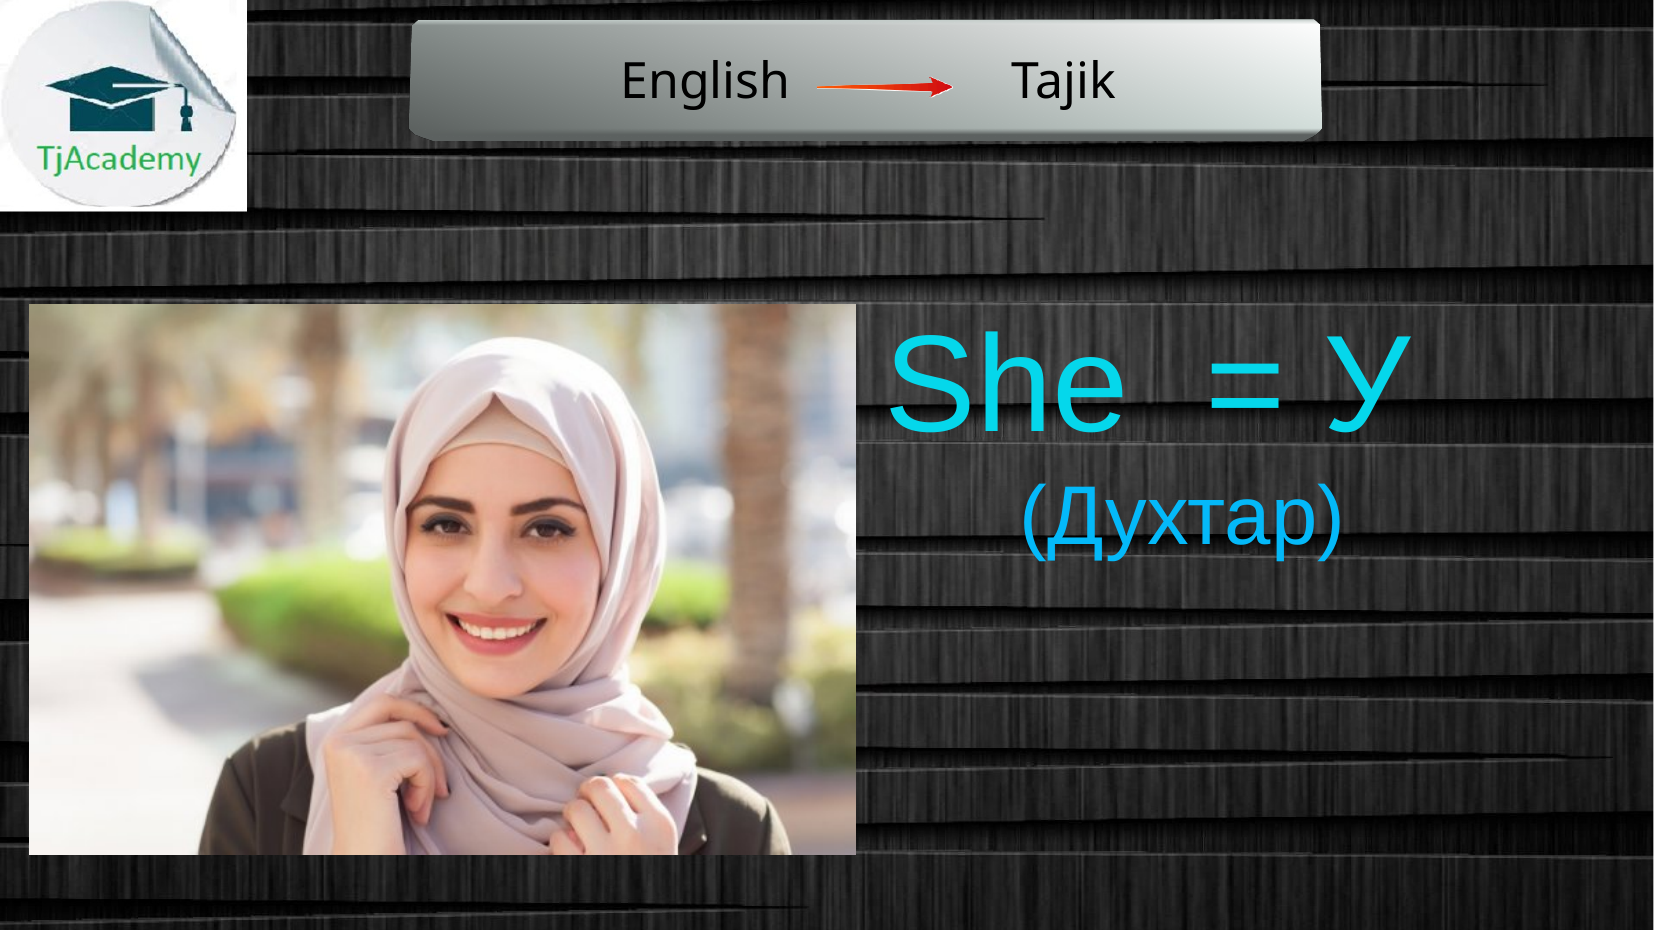

English Tajik
#
She = У
(Духтар)